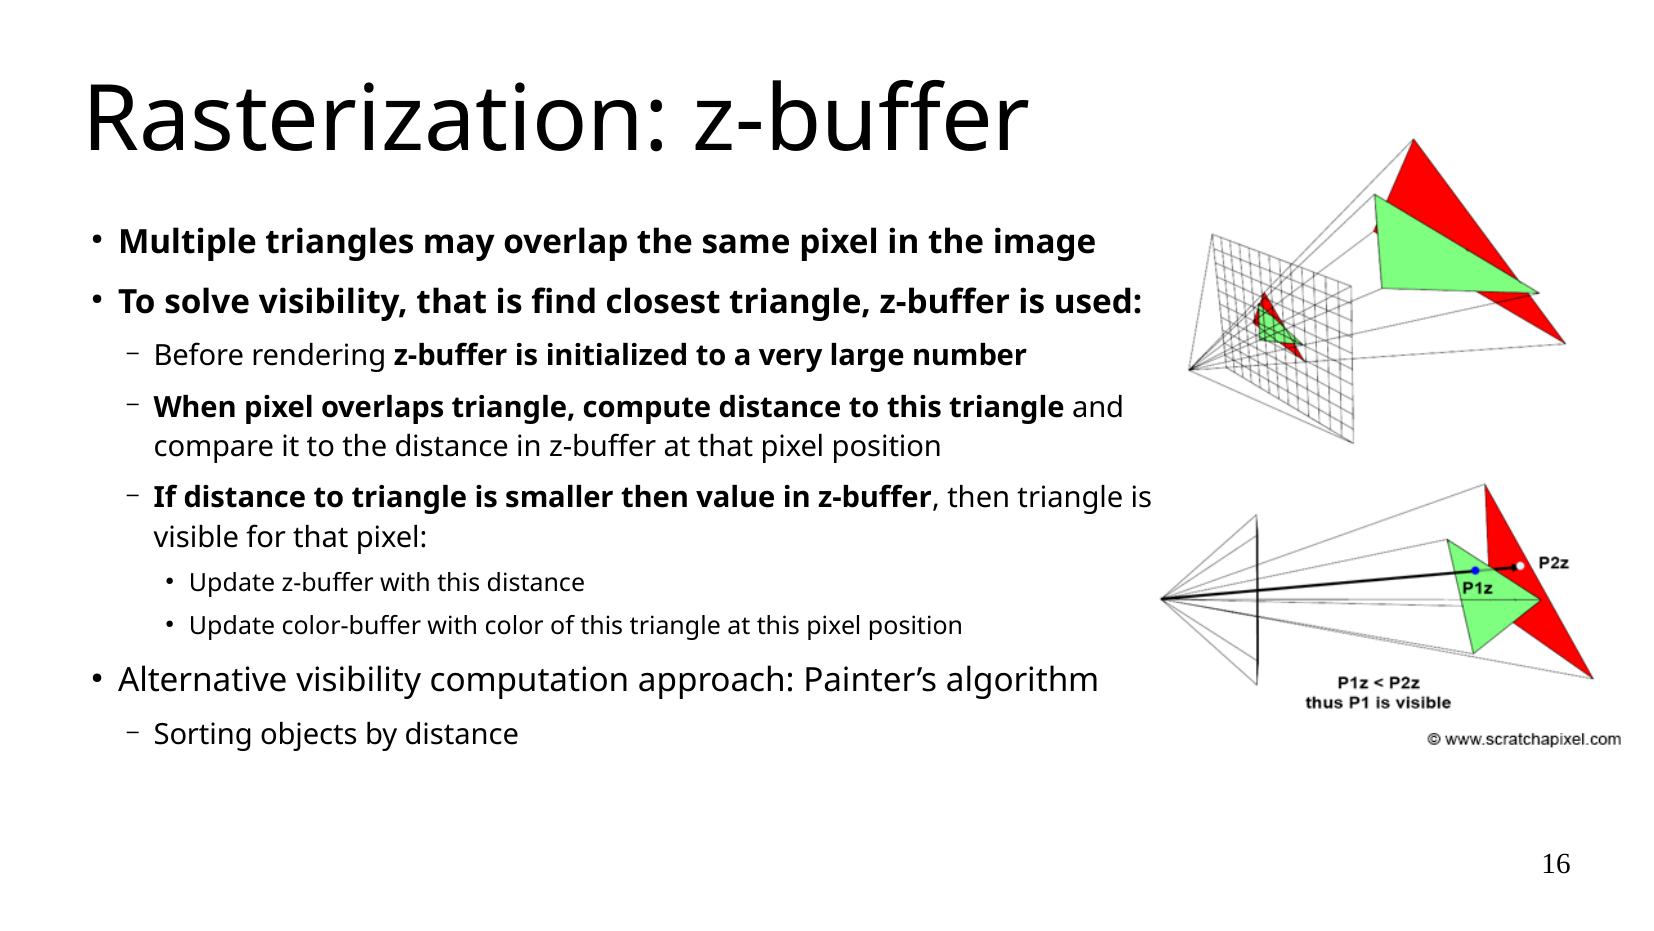

# Rasterization: z-buffer
Multiple triangles may overlap the same pixel in the image
To solve visibility, that is find closest triangle, z-buffer is used:
Before rendering z-buffer is initialized to a very large number
When pixel overlaps triangle, compute distance to this triangle and compare it to the distance in z-buffer at that pixel position
If distance to triangle is smaller then value in z-buffer, then triangle is visible for that pixel:
Update z-buffer with this distance
Update color-buffer with color of this triangle at this pixel position
Alternative visibility computation approach: Painter’s algorithm
Sorting objects by distance
16